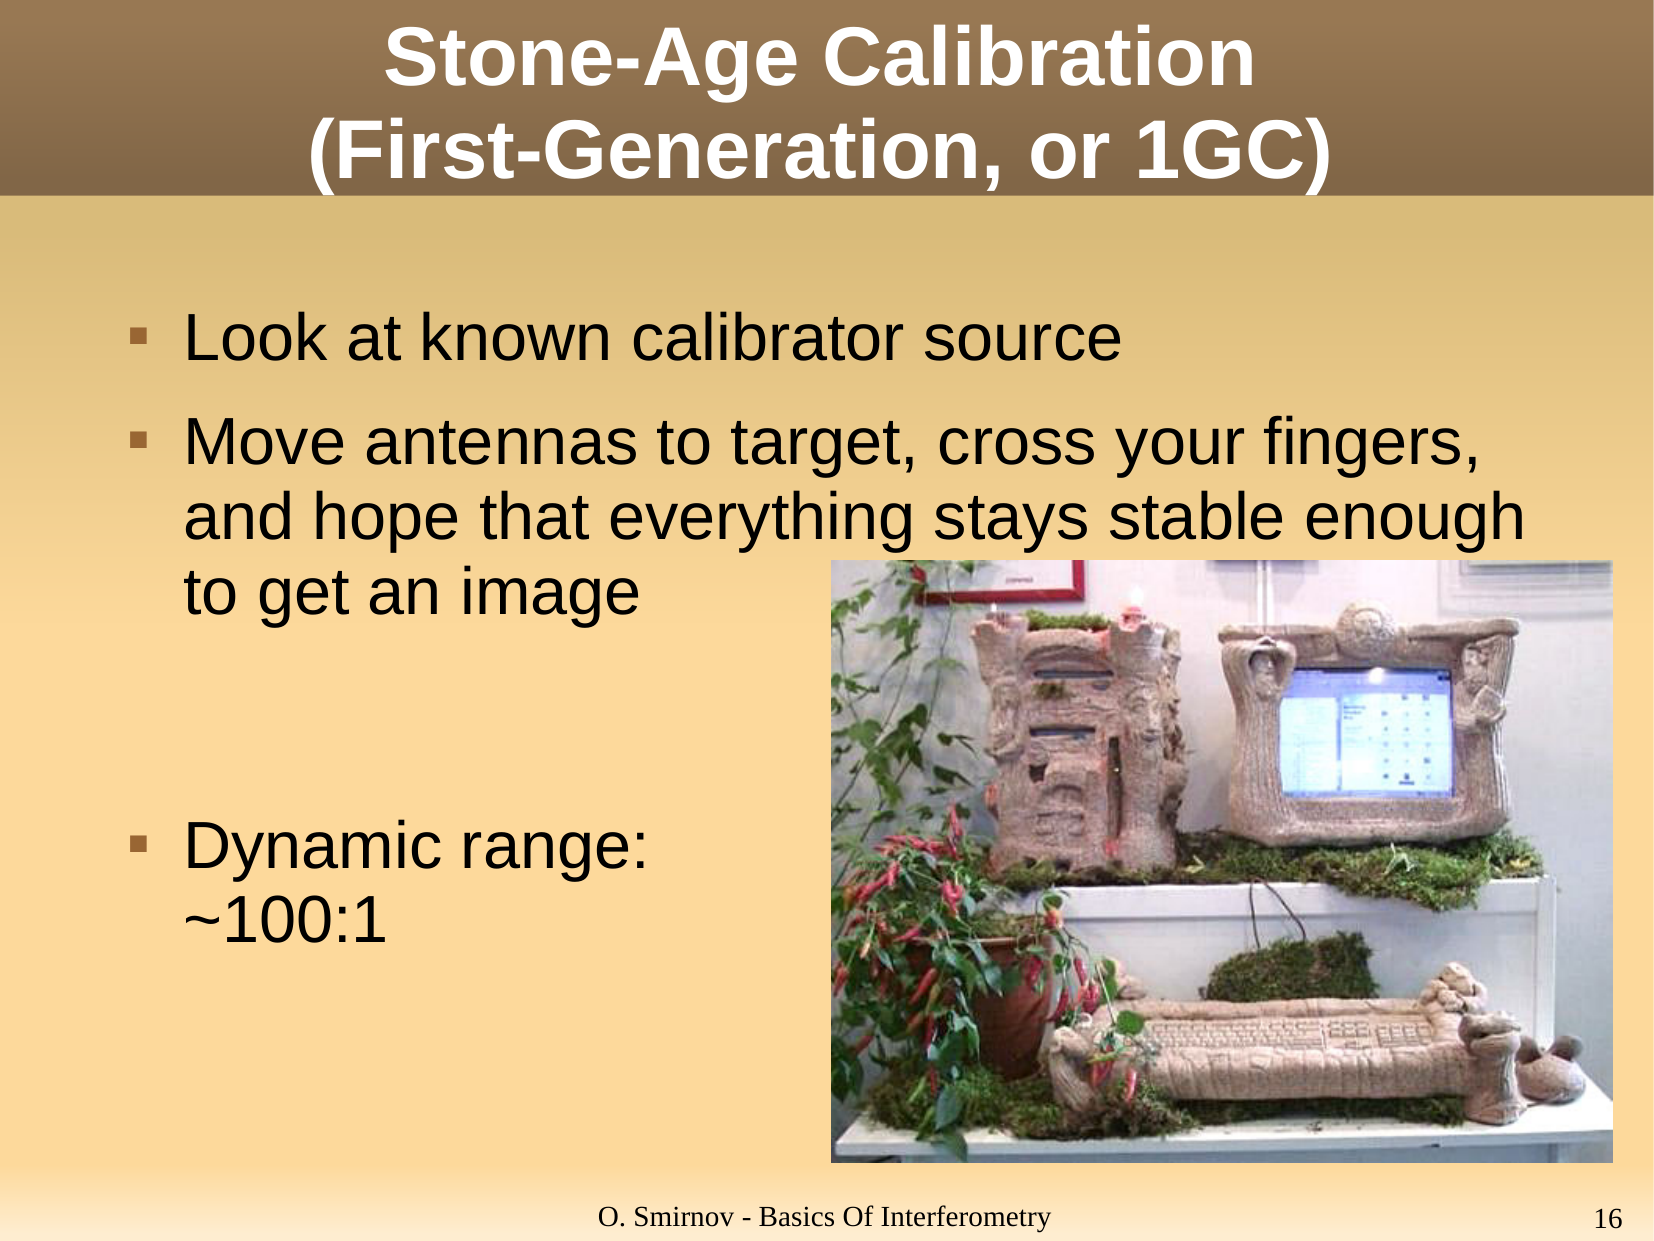

# Stone-Age Calibration (First-Generation, or 1GC)
Look at known calibrator source
Move antennas to target, cross your fingers, and hope that everything stays stable enough to get an image
Dynamic range:
~100:1
O. Smirnov - Basics Of Interferometry
16